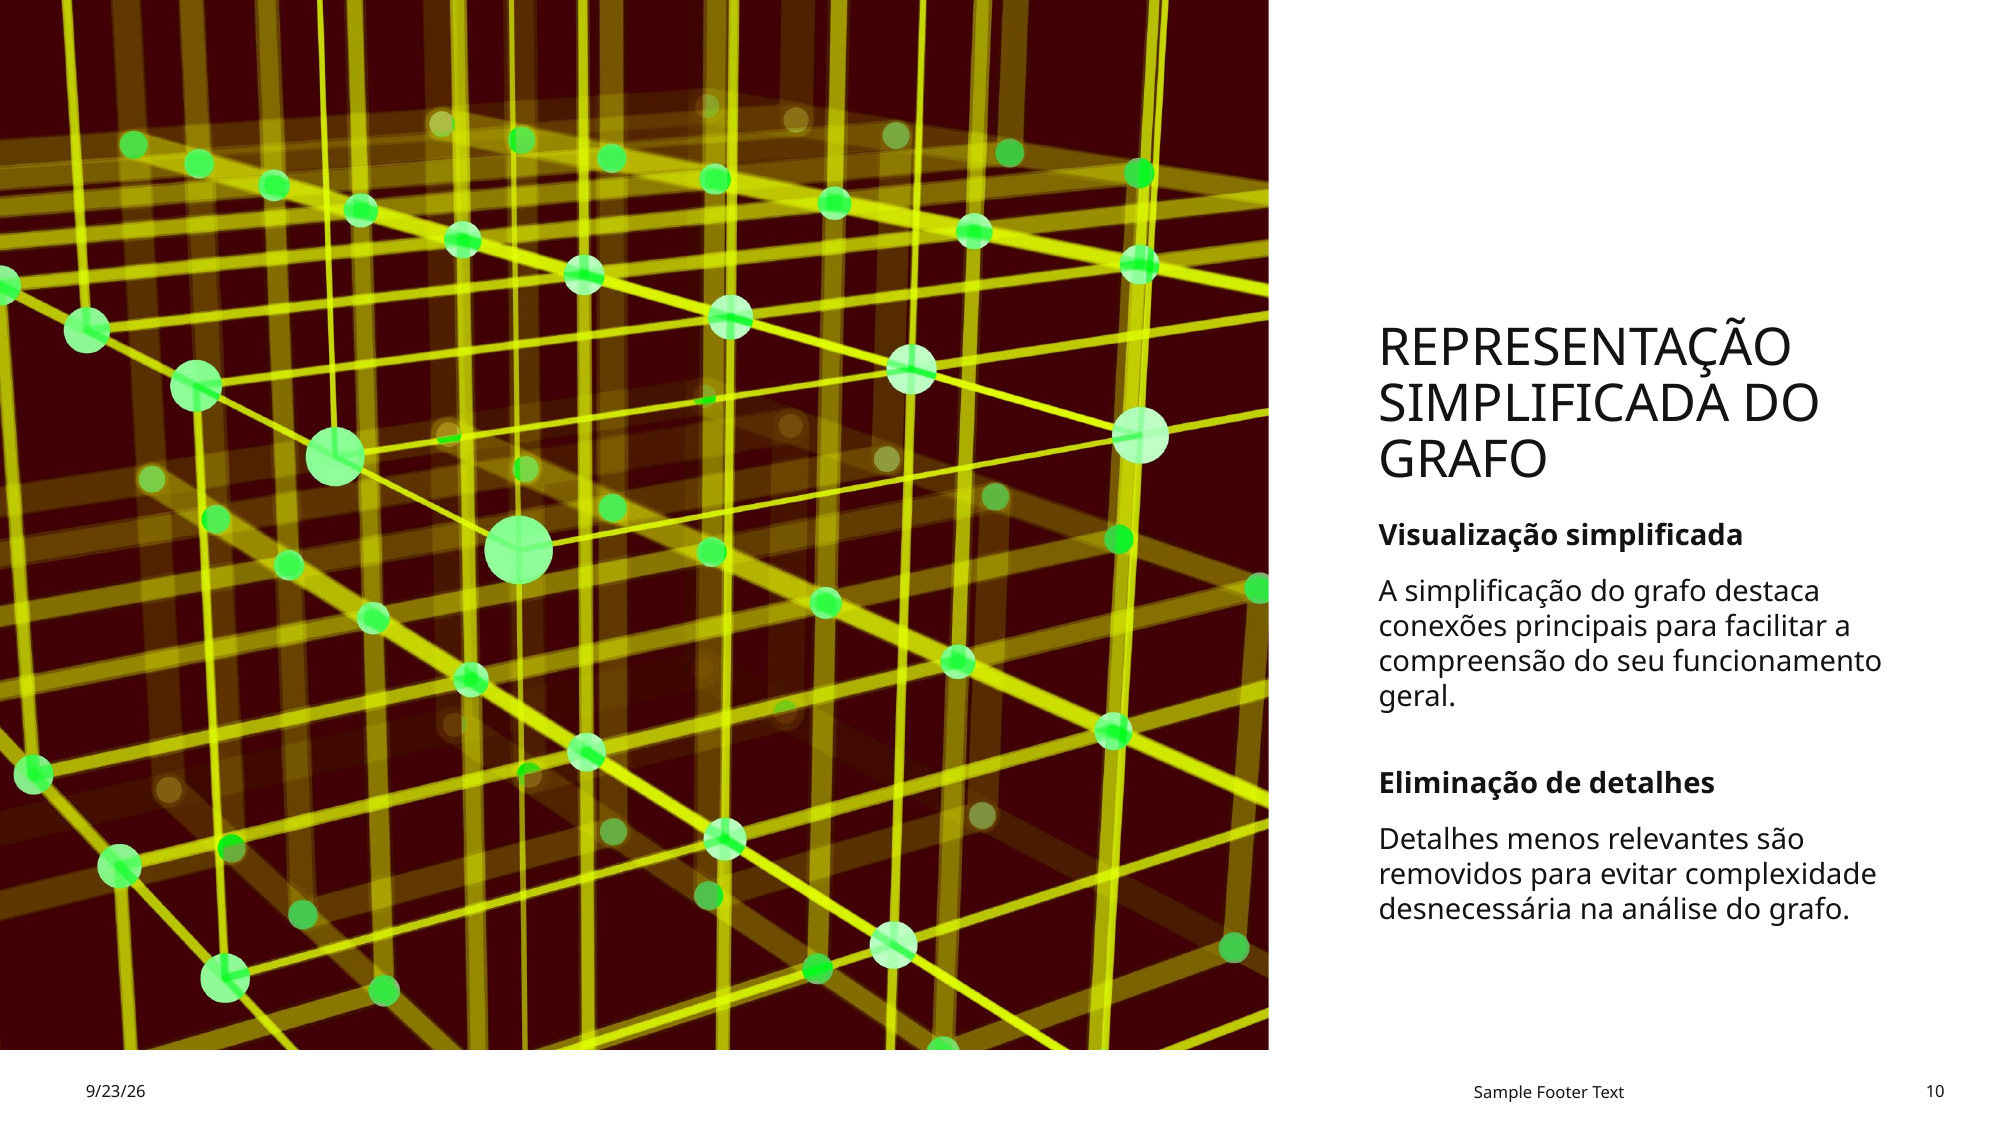

# Representação simplificada do grafo
Visualização simplificada
A simplificação do grafo destaca conexões principais para facilitar a compreensão do seu funcionamento geral.
Eliminação de detalhes
Detalhes menos relevantes são removidos para evitar complexidade desnecessária na análise do grafo.
Sample Footer Text